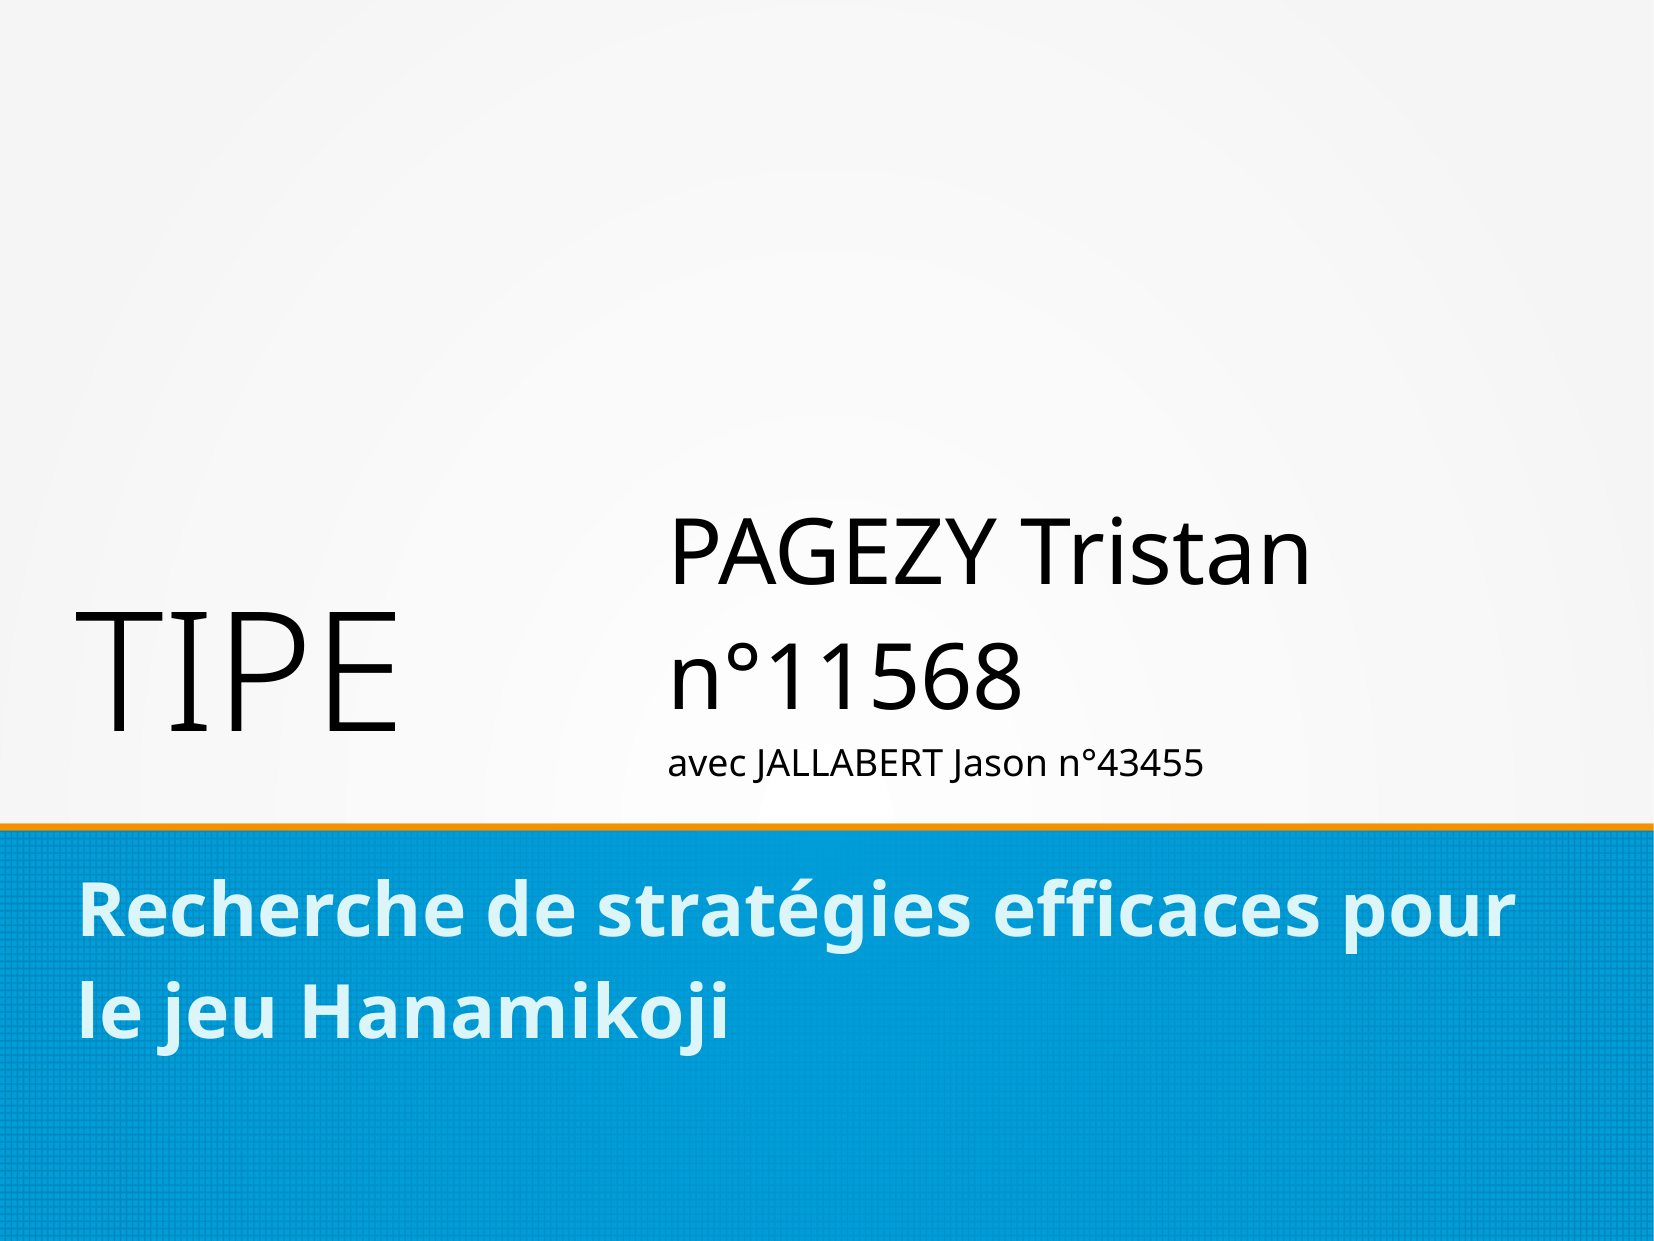

# TIPE
PAGEZY Tristan n°11568
avec JALLABERT Jason n°43455
Recherche de stratégies efficaces pour le jeu Hanamikoji